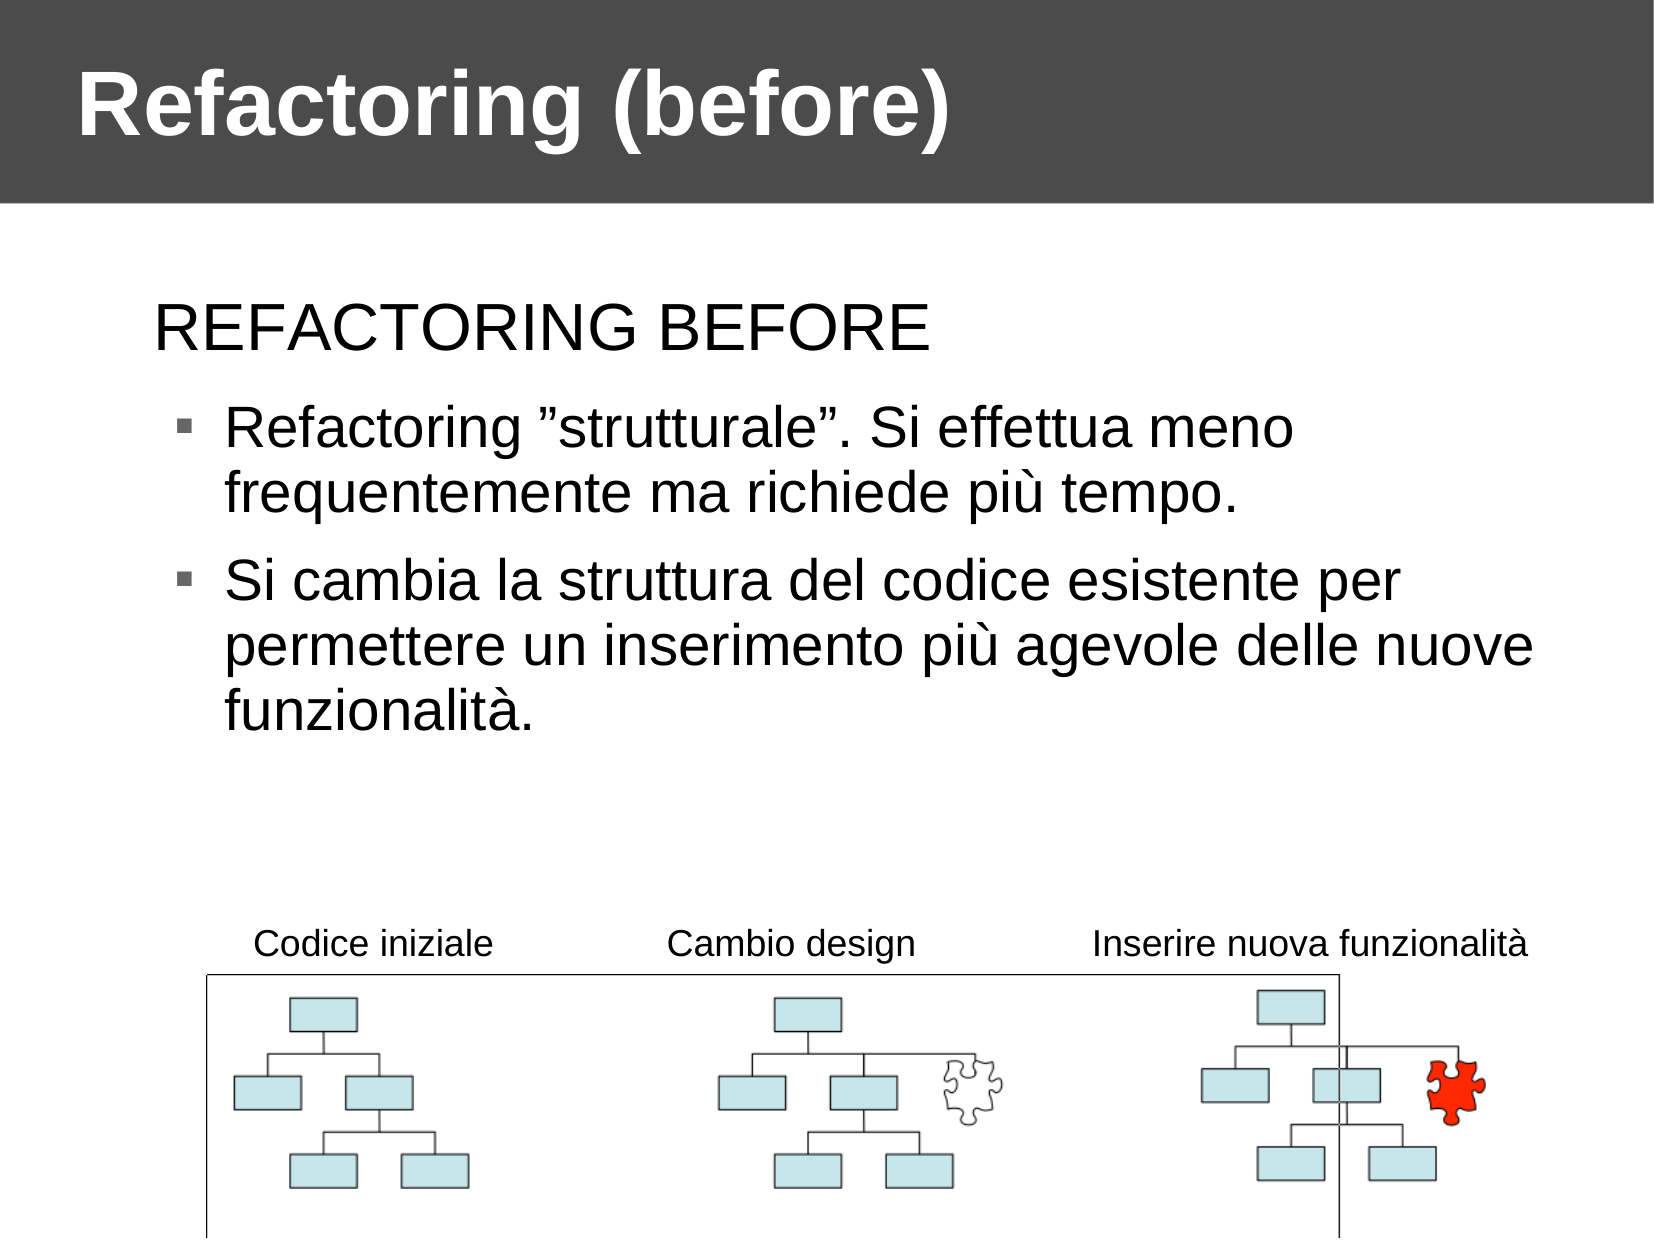

# Refactoring (before)
REFACTORING BEFORE
Refactoring ”strutturale”. Si effettua meno frequentemente ma richiede più tempo.
Si cambia la struttura del codice esistente per permettere un inserimento più agevole delle nuove funzionalità.
Codice iniziale
Cambio design
Inserire nuova funzionalità